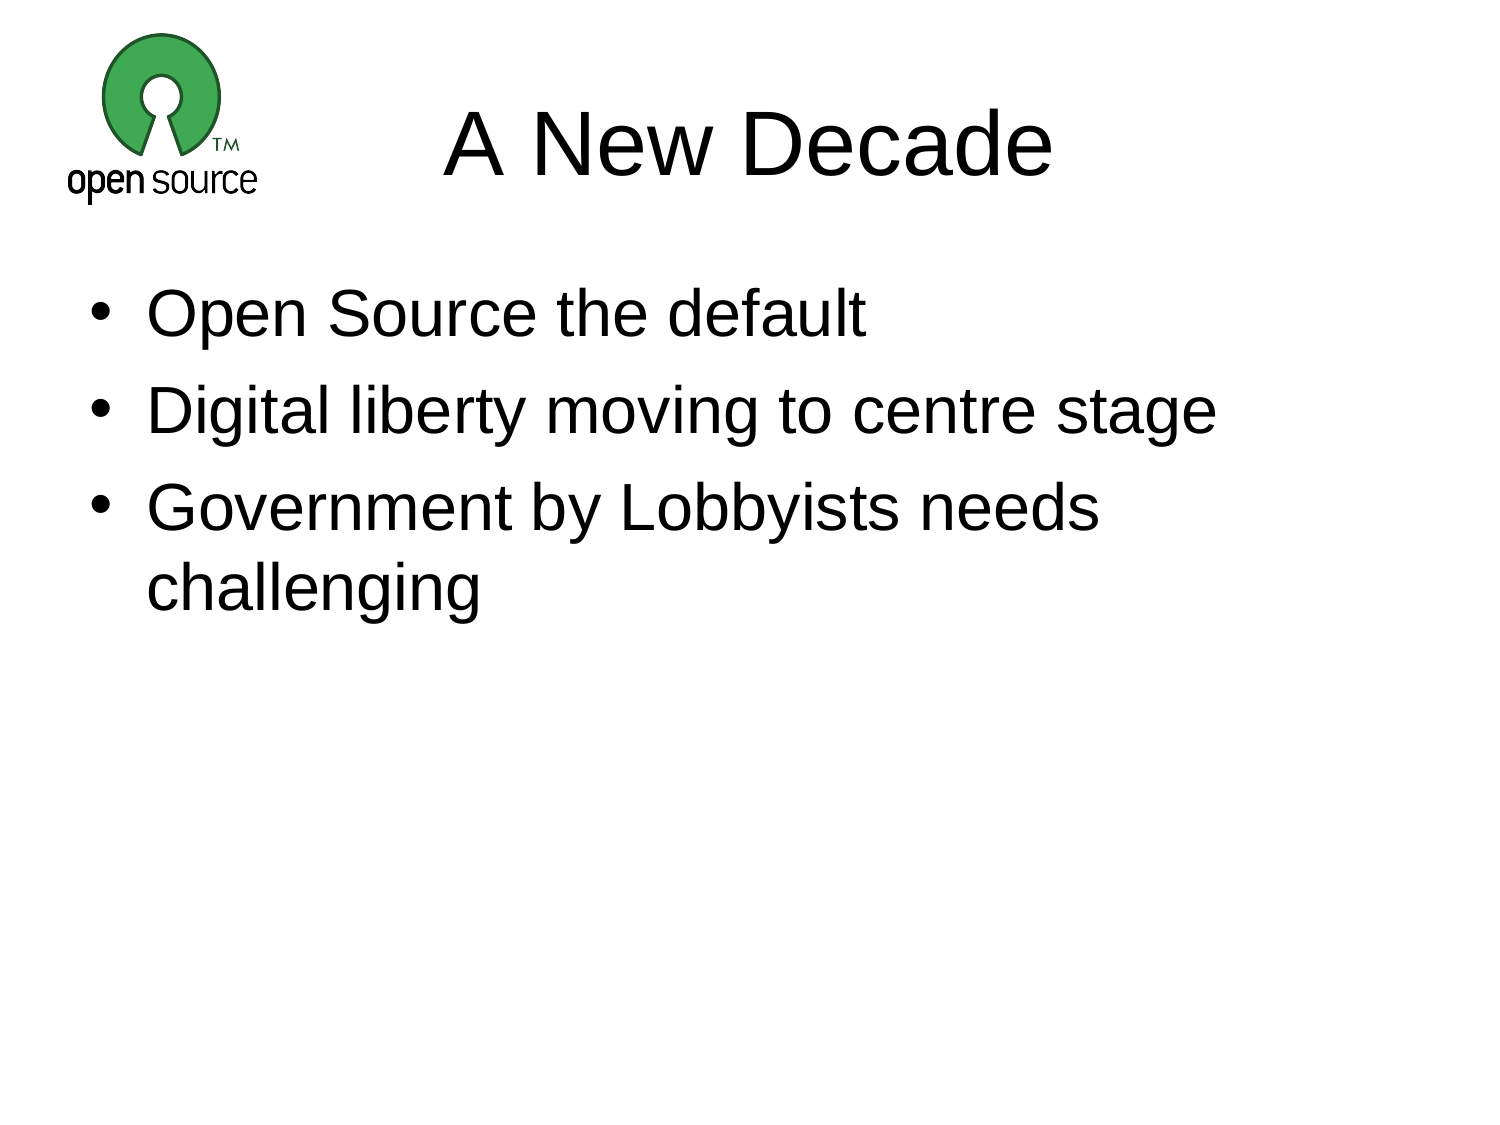

# A New Decade
Open Source the default
Digital liberty moving to centre stage
Government by Lobbyists needs challenging